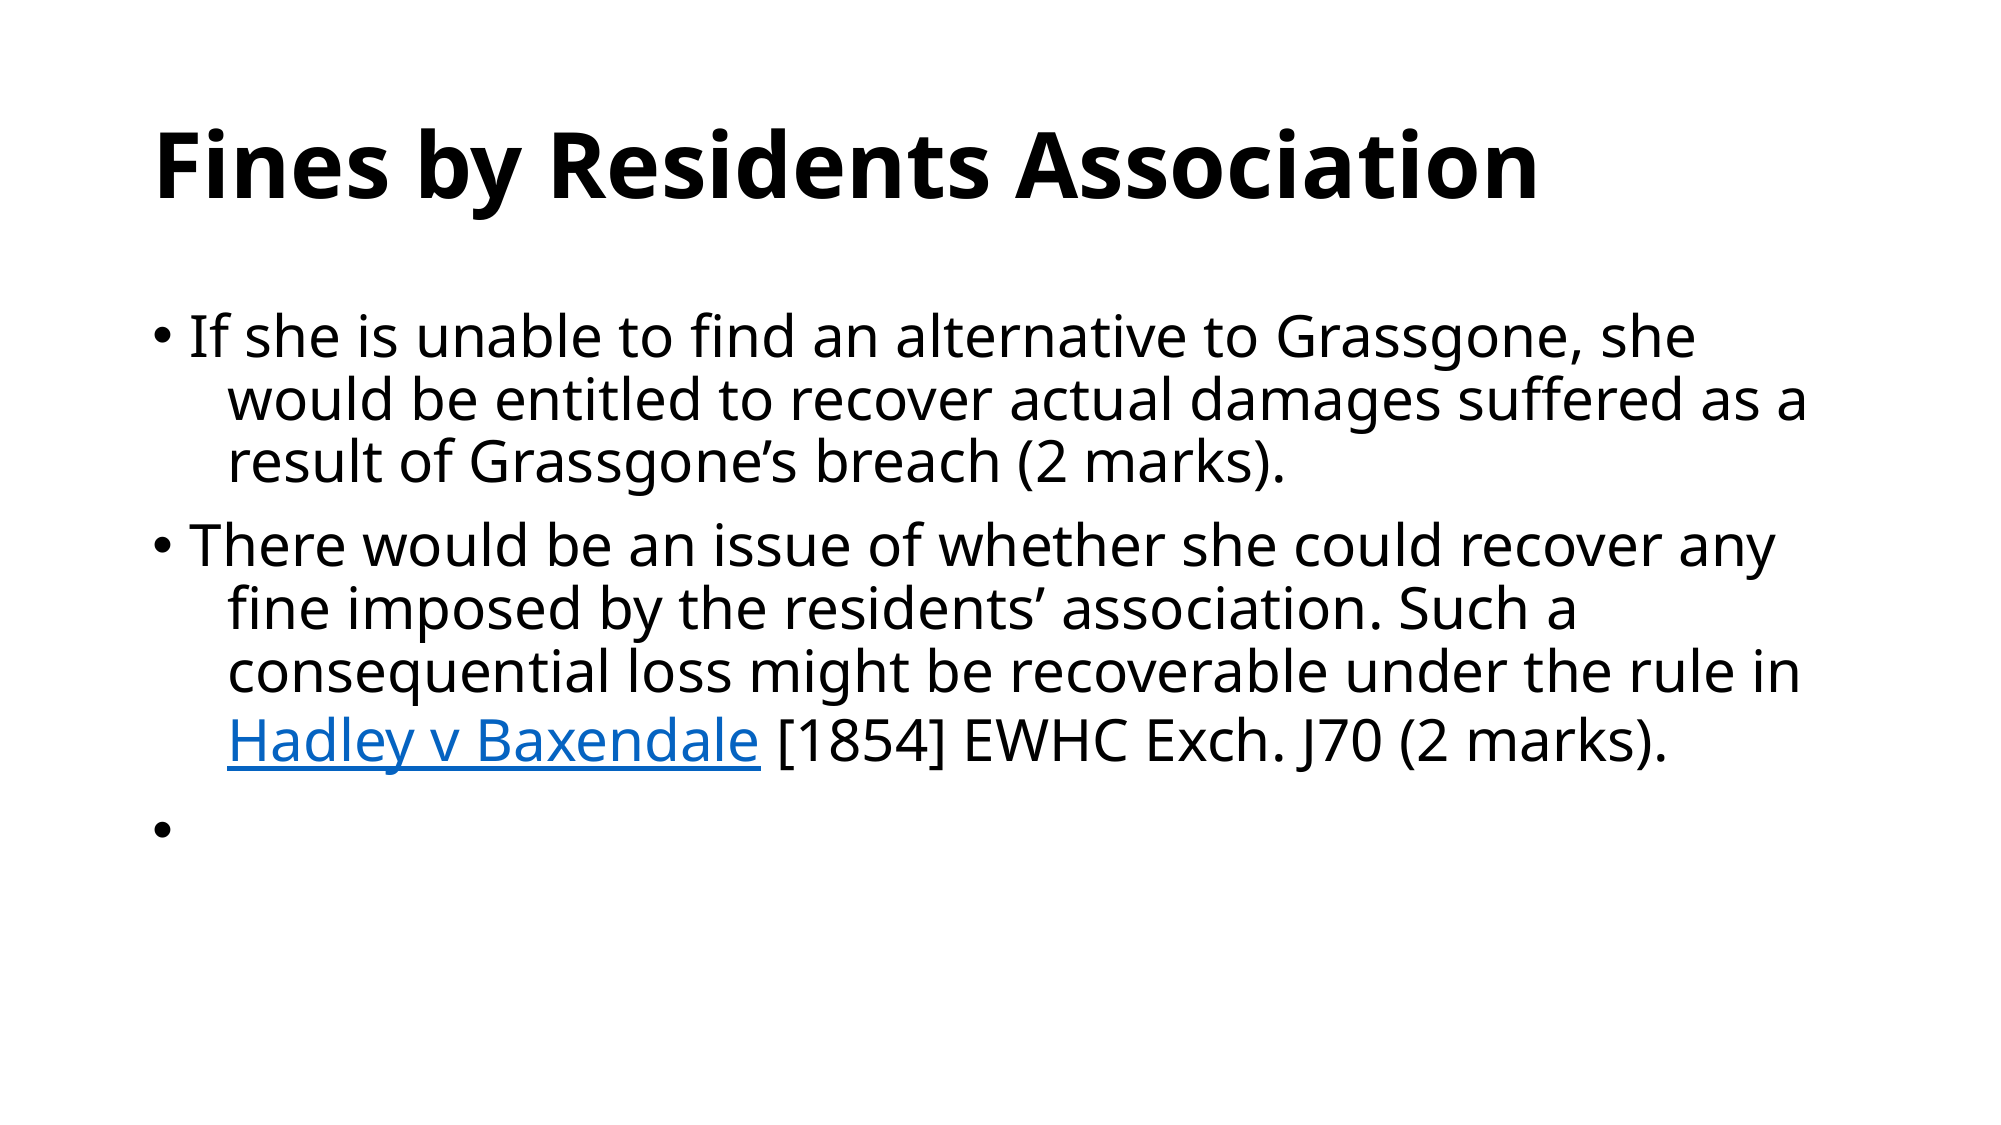

# Fines by Residents Association
If she is unable to find an alternative to Grassgone, she would be entitled to recover actual damages suffered as a result of Grassgone’s breach (2 marks).
There would be an issue of whether she could recover any fine imposed by the residents’ association. Such a consequential loss might be recoverable under the rule in Hadley v Baxendale [1854] EWHC Exch. J70 (2 marks).